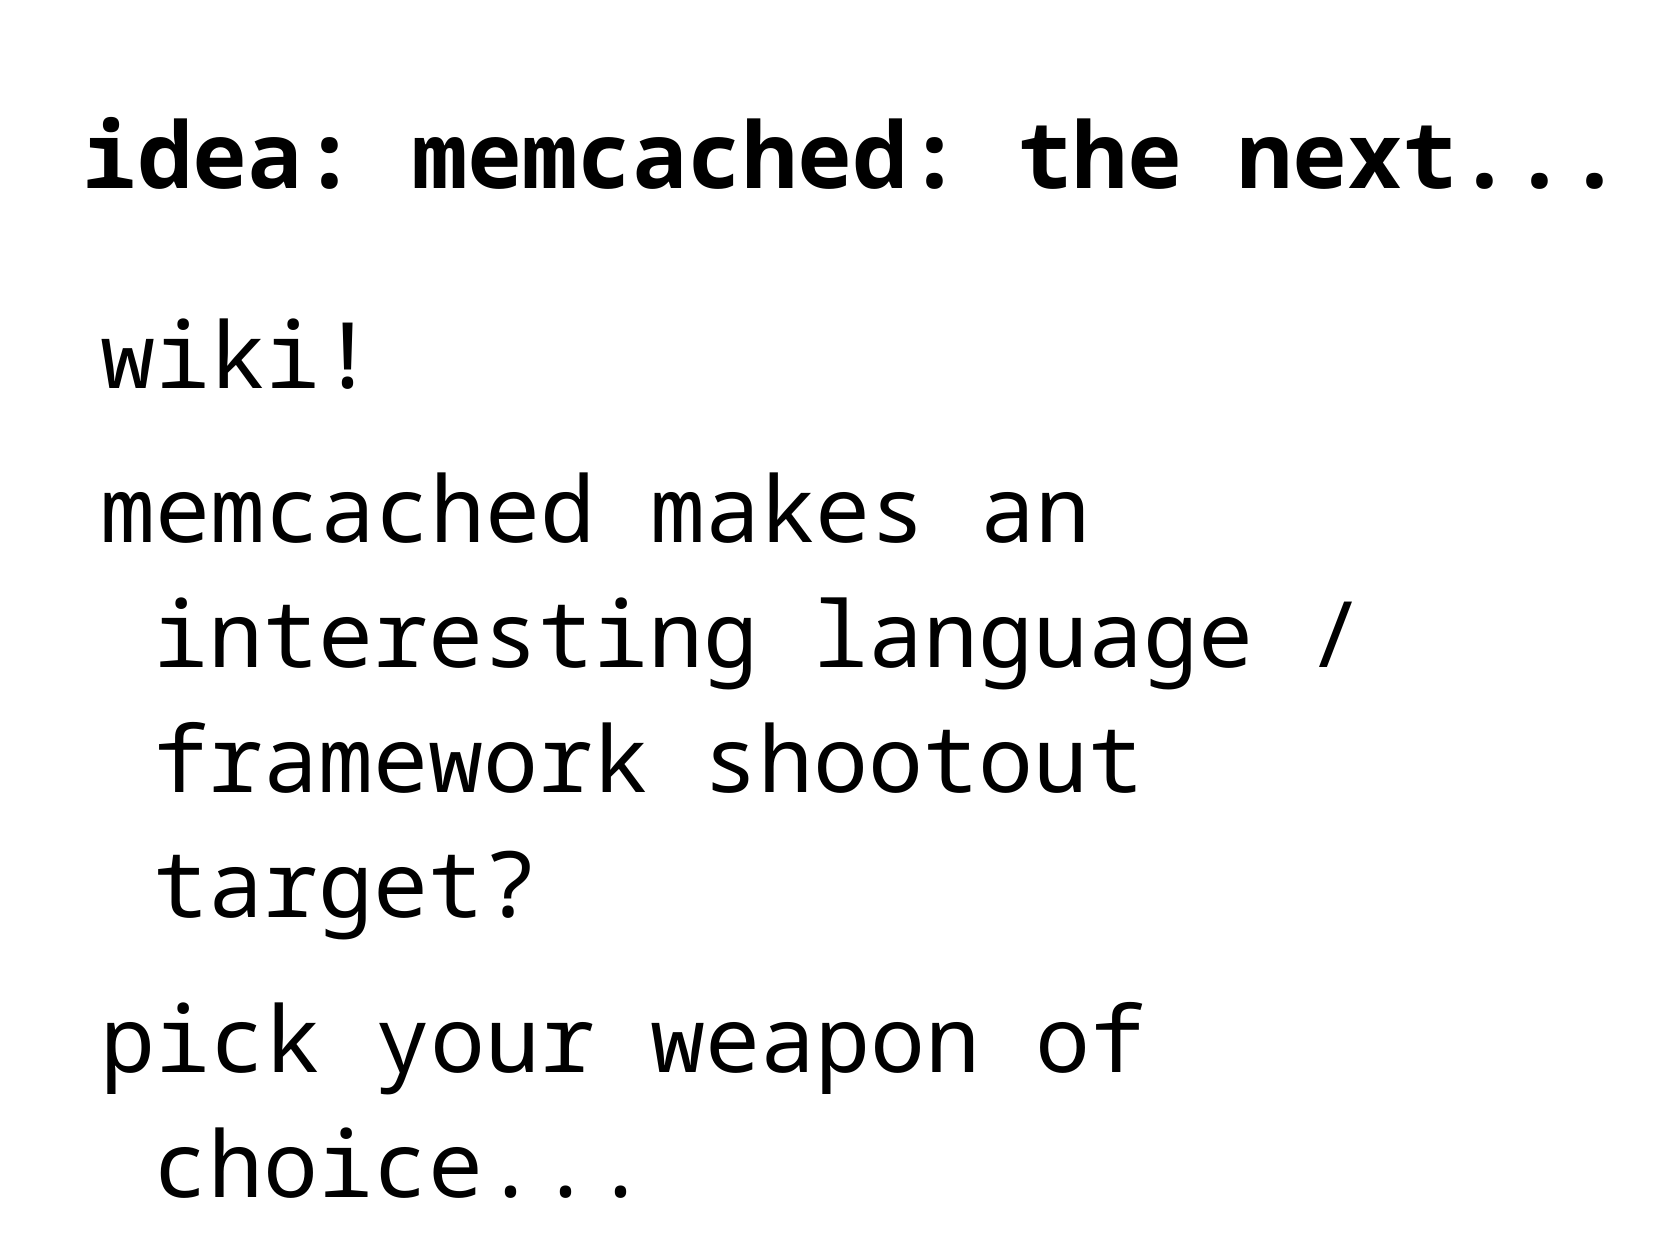

# idea: memcached: the next...
wiki!
memcached makes an interesting language / framework shootout target?
pick your weapon of choice...